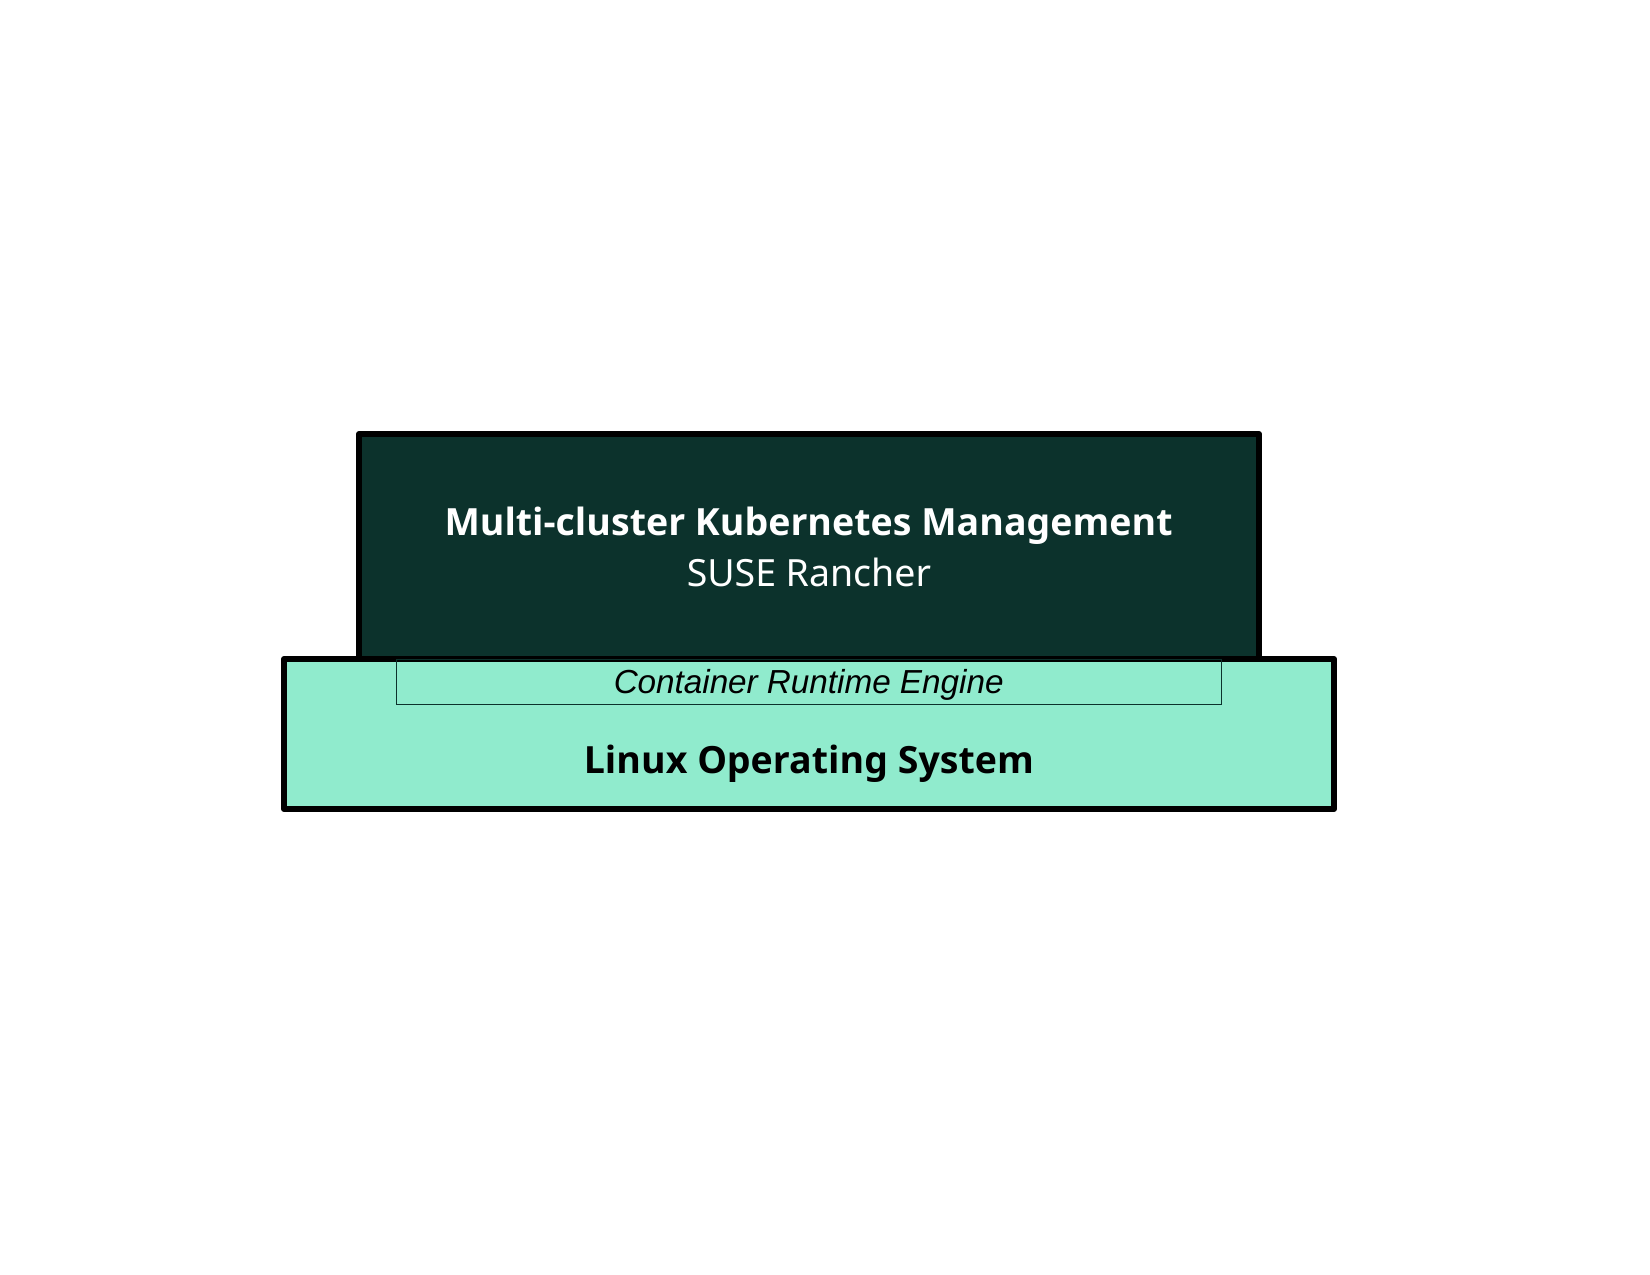

Multi-cluster Kubernetes Management
SUSE Rancher
Linux Operating System
Container Runtime Engine